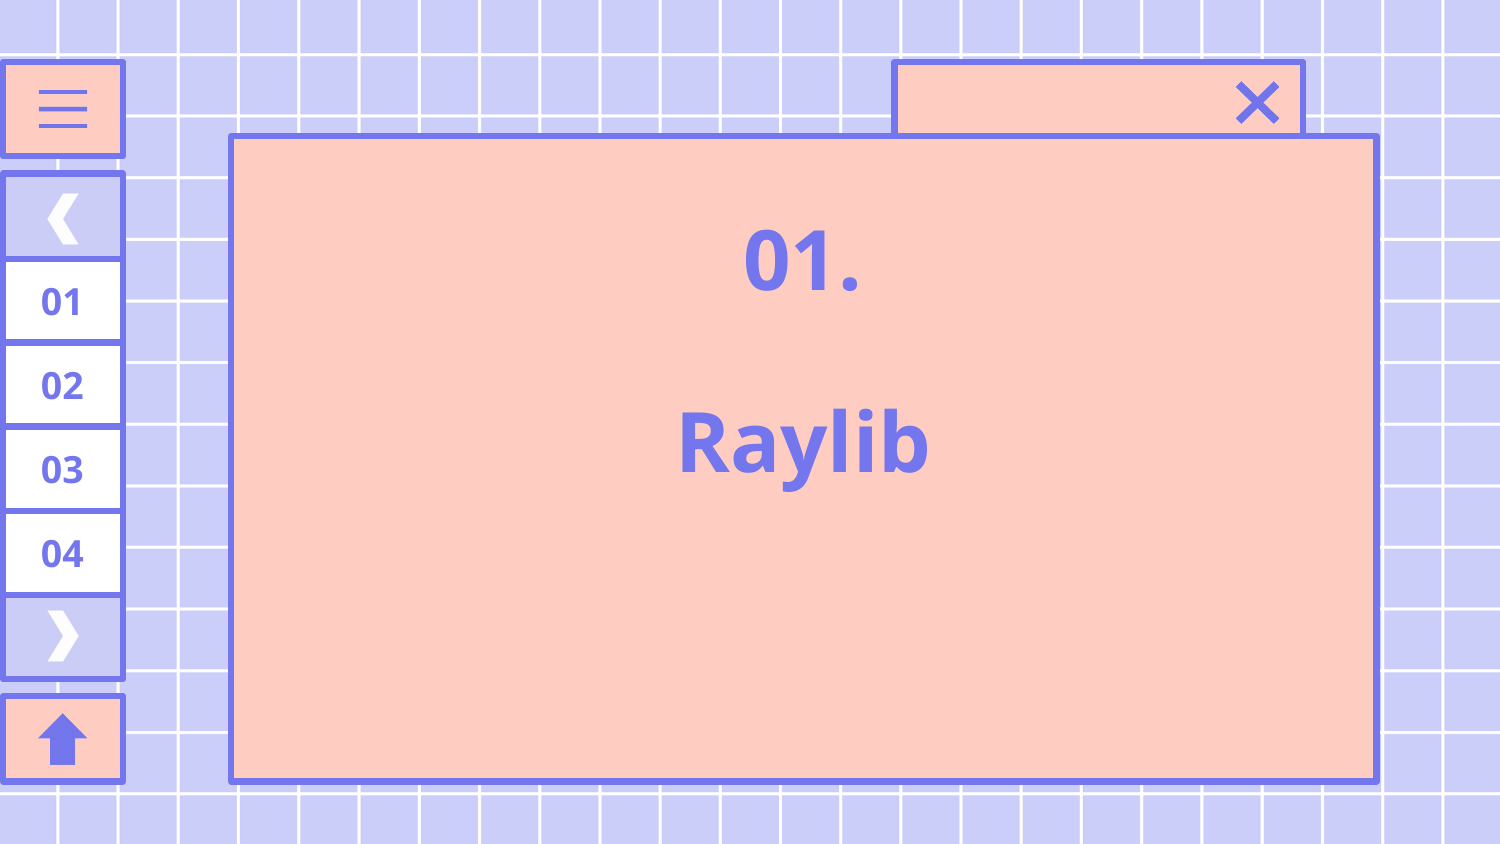

01.
01
02
# Raylib
03
04